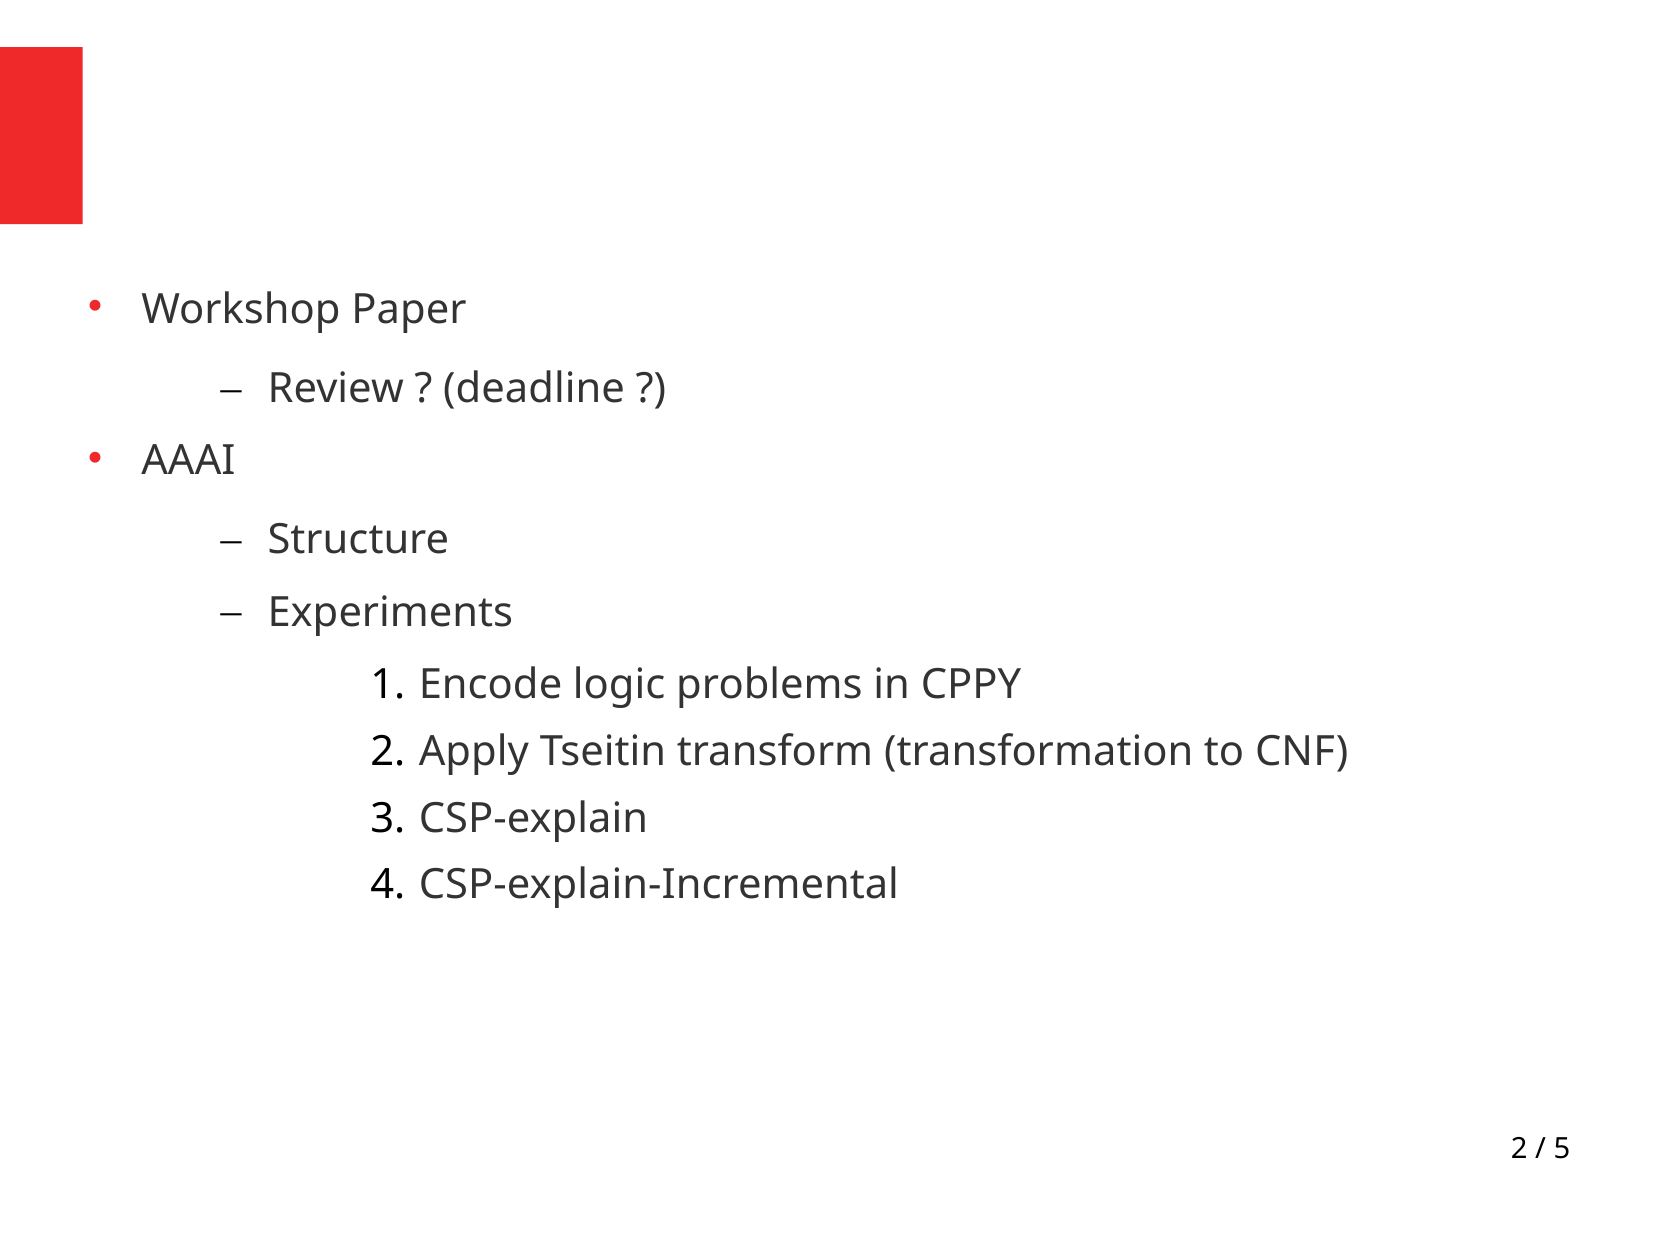

# Workshop Paper
Review ? (deadline ?)
AAAI
Structure
Experiments
 Encode logic problems in CPPY
 Apply Tseitin transform (transformation to CNF)
 CSP-explain
 CSP-explain-Incremental
2